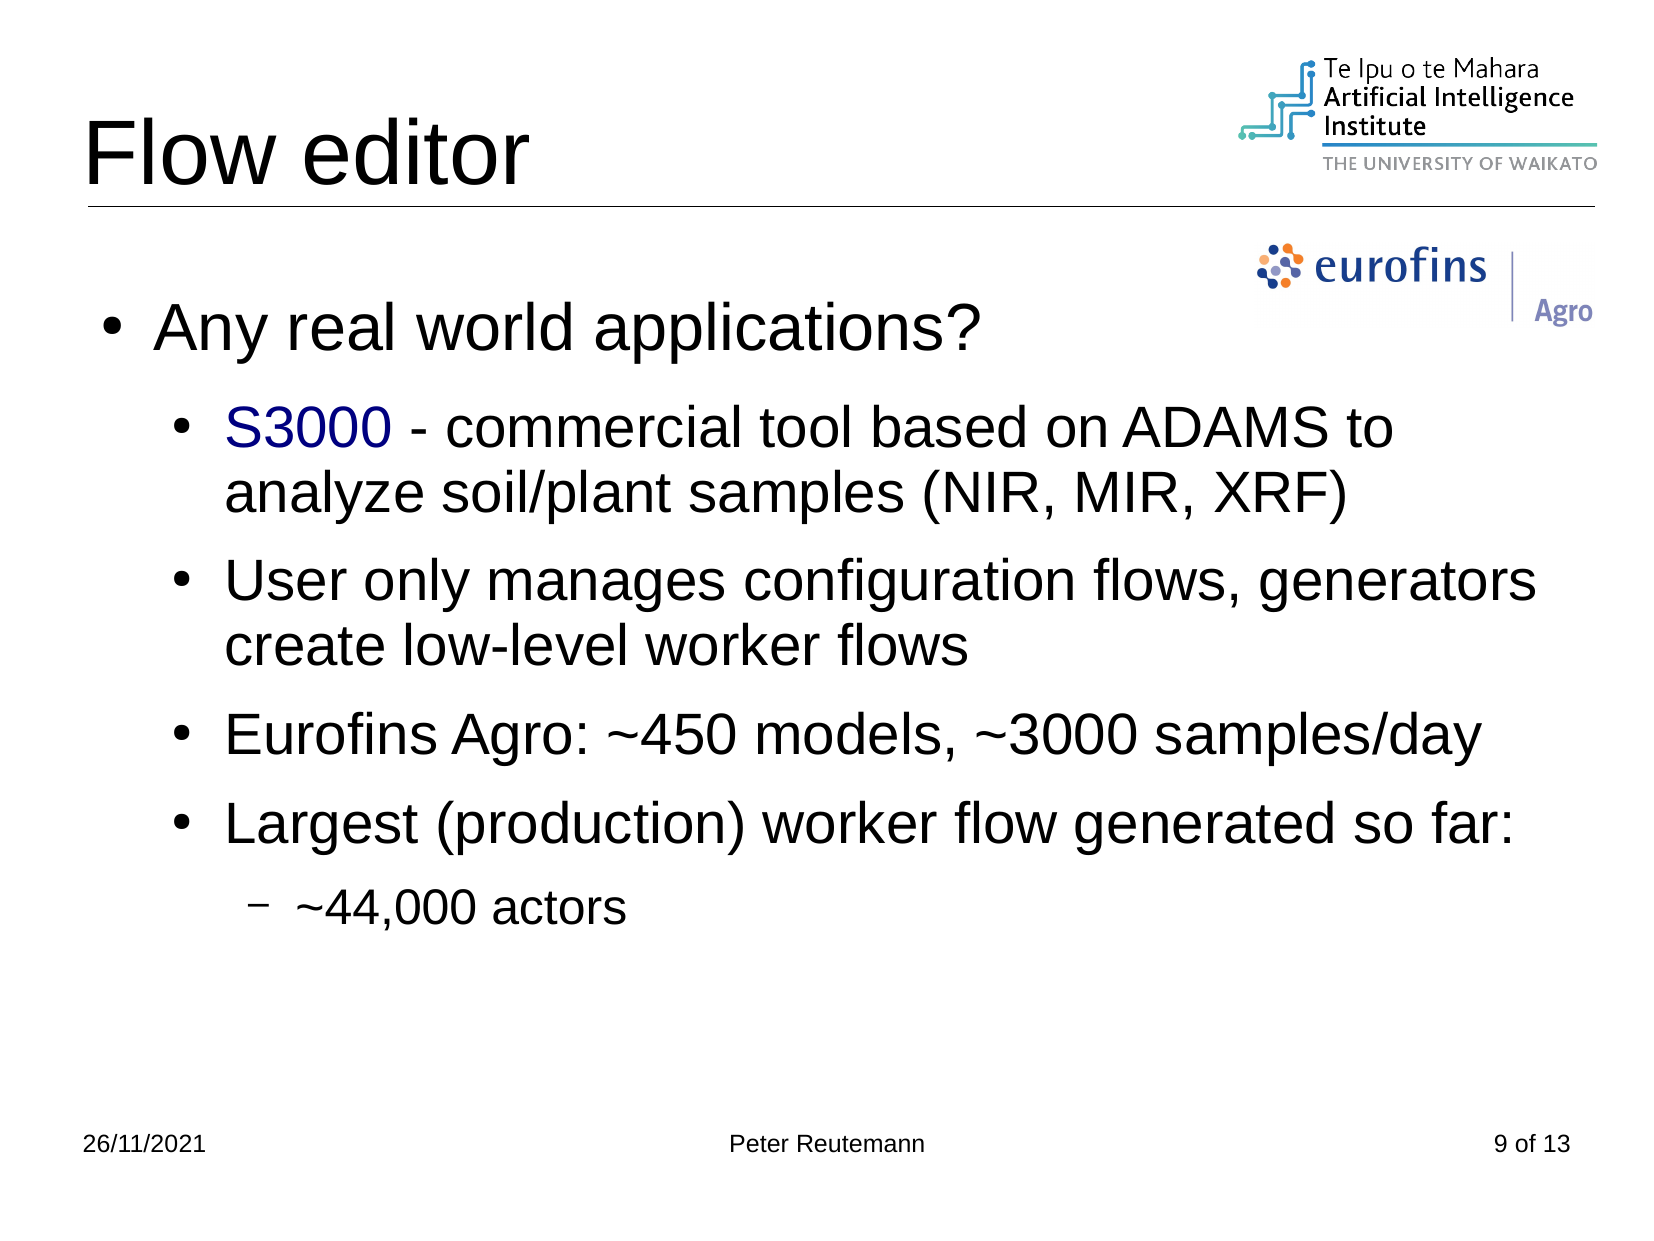

# Flow editor
Any real world applications?
S3000 - commercial tool based on ADAMS to analyze soil/plant samples (NIR, MIR, XRF)
User only manages configuration flows, generators create low-level worker flows
Eurofins Agro: ~450 models, ~3000 samples/day
Largest (production) worker flow generated so far:
~44,000 actors
26/11/2021
Peter Reutemann
9